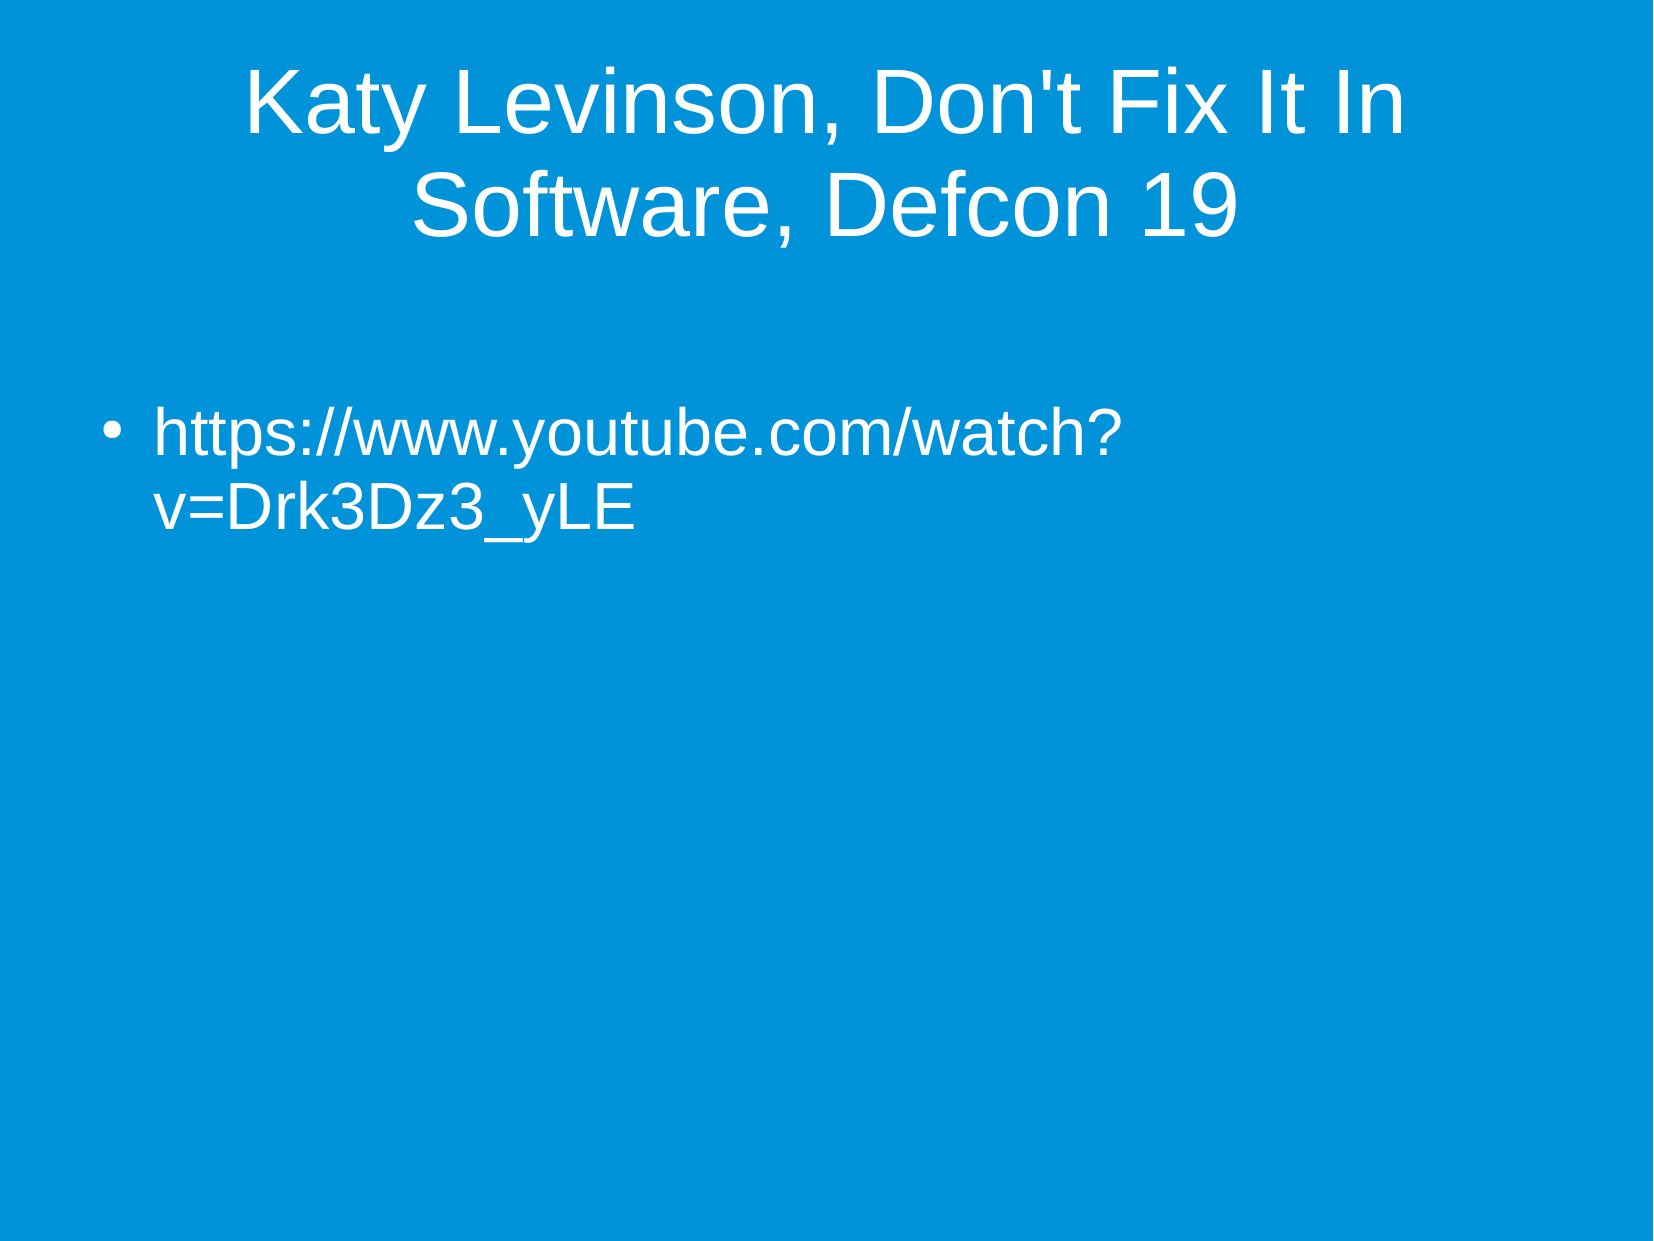

# Katy Levinson, Don't Fix It In Software, Defcon 19
https://www.youtube.com/watch?v=Drk3Dz3_yLE